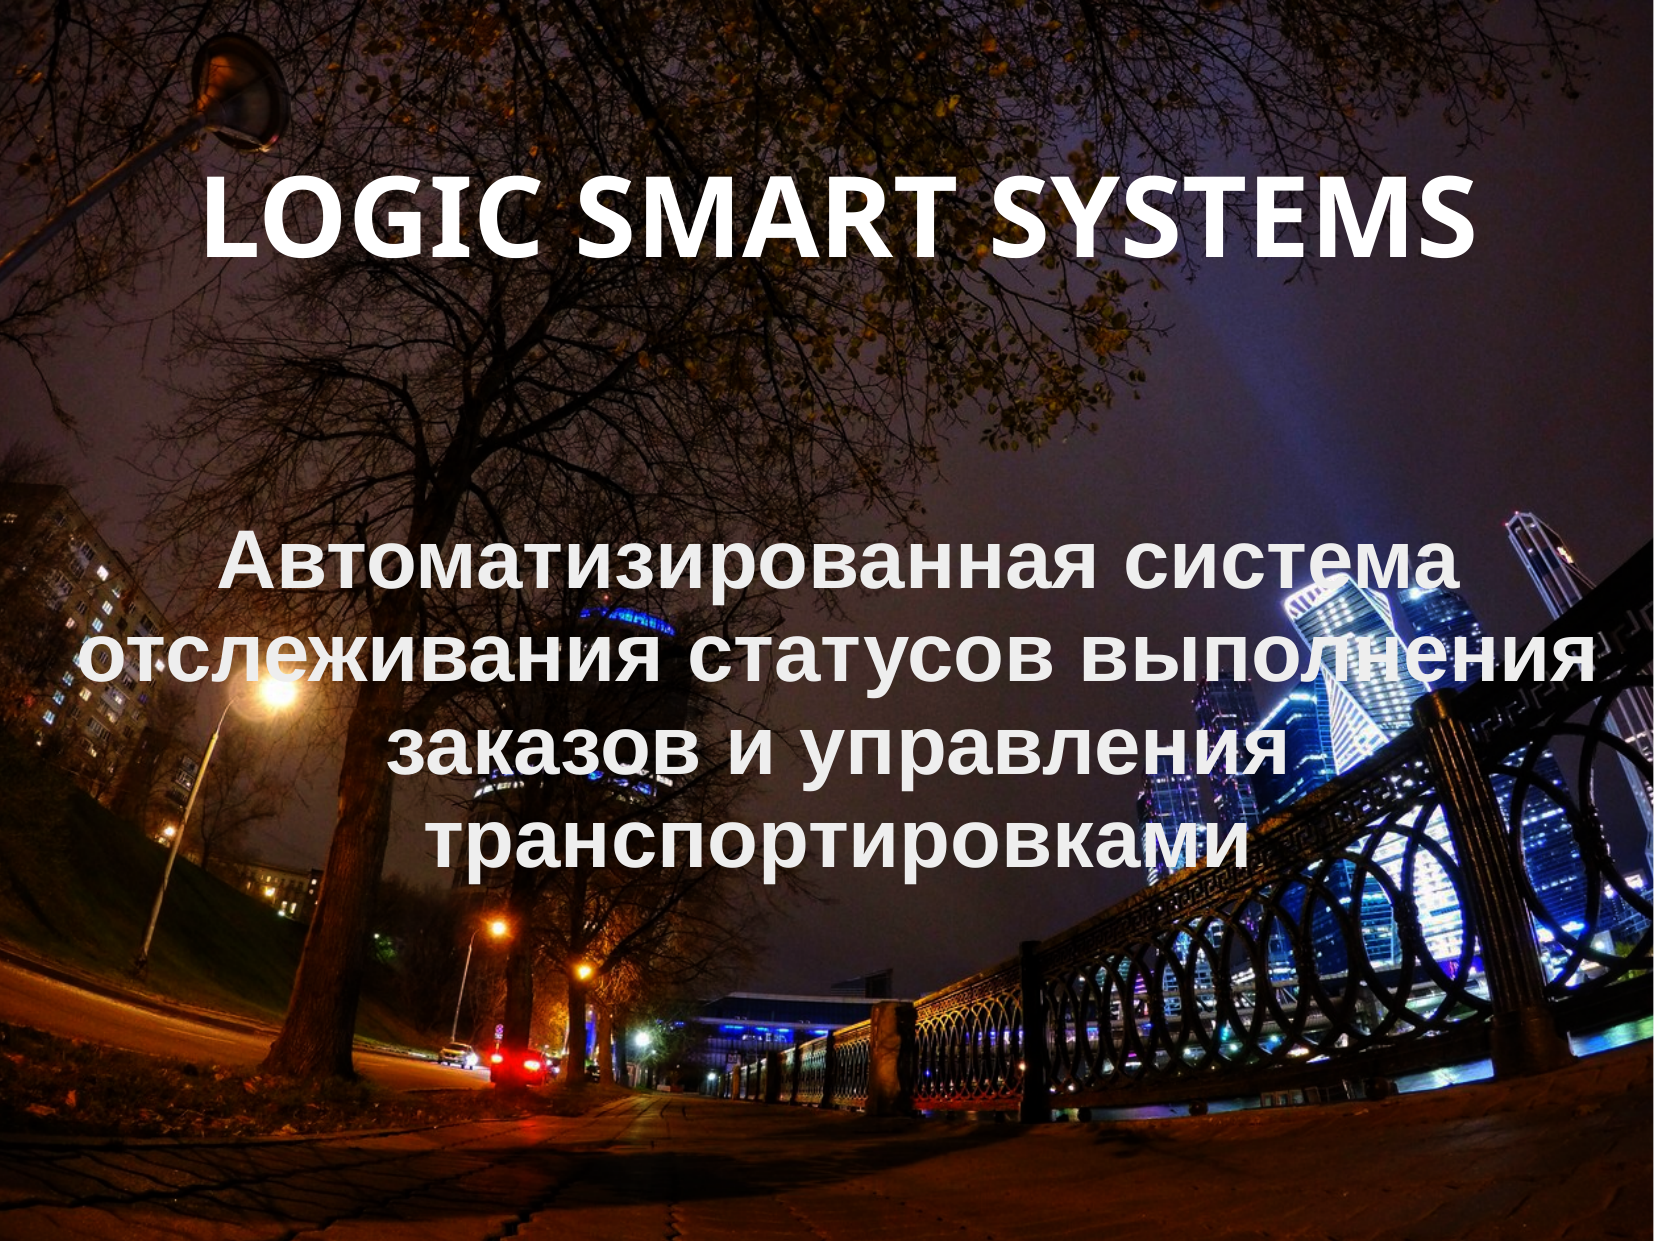

LOGIC SMART SYSTEMS
Автоматизированная система отслеживания статусов выполнения заказов и управления транспортировками